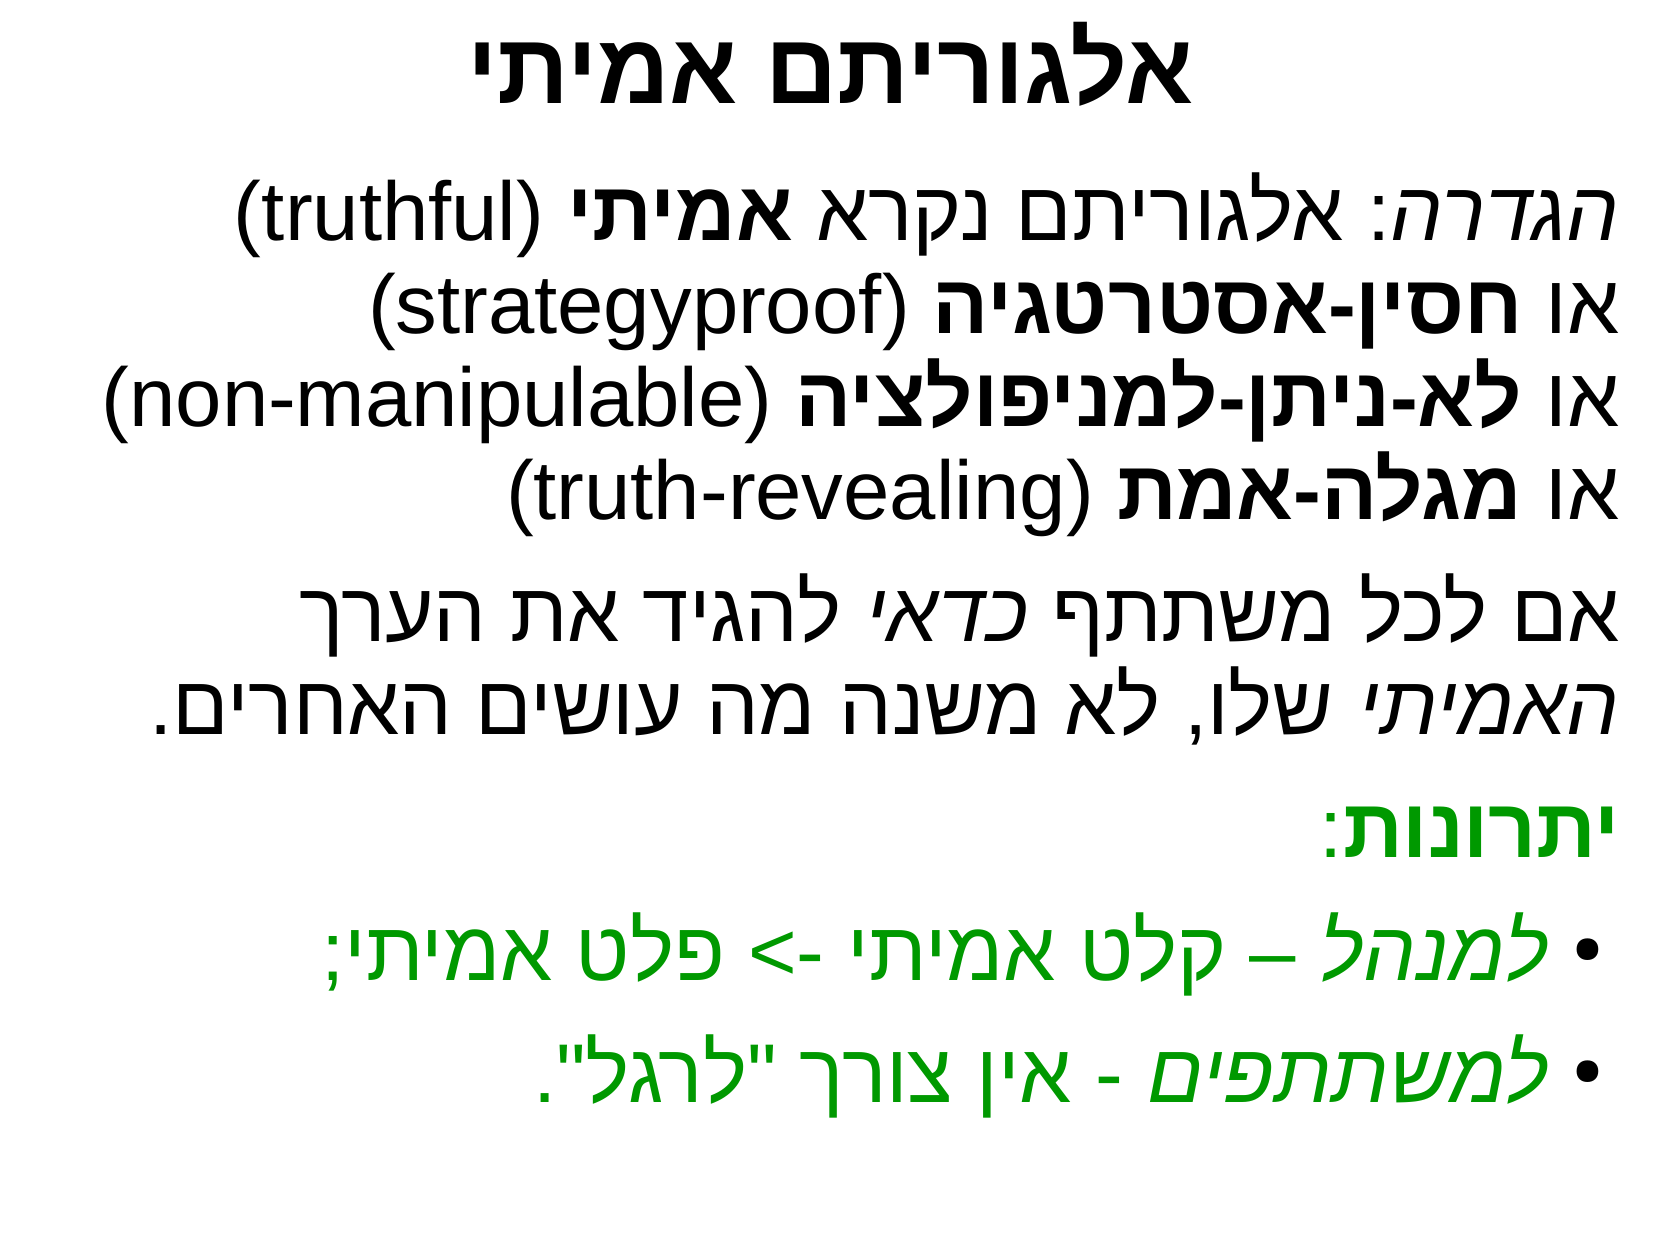

# אלגוריתם אמיתי
הגדרה: אלגוריתם נקרא אמיתי (truthful)
או חסין-אסטרטגיה (strategyproof)
או לא-ניתן-למניפולציה (non-manipulable)
או מגלה-אמת (truth-revealing)
אם לכל משתתף כדאי להגיד את הערך האמיתי שלו, לא משנה מה עושים האחרים.
יתרונות:
למנהל – קלט אמיתי -> פלט אמיתי;
למשתתפים - אין צורך "לרגל".